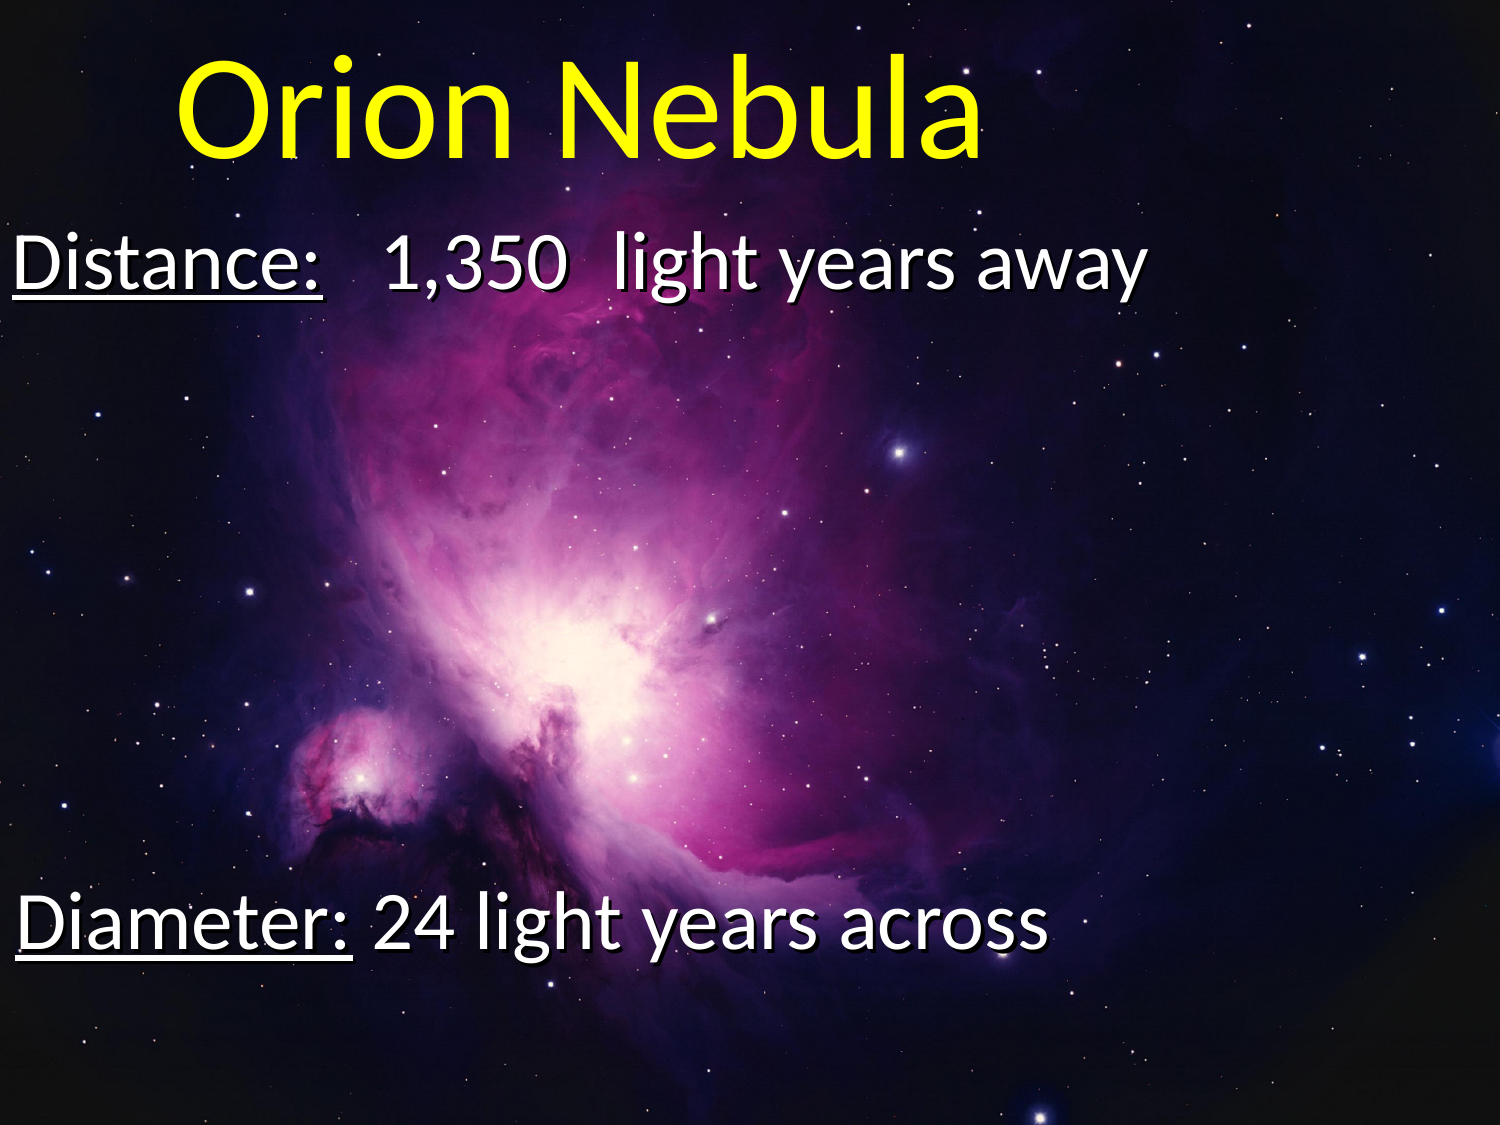

Orion Nebula
Distance: 1,350 	light years away
Diameter: 24 light years across